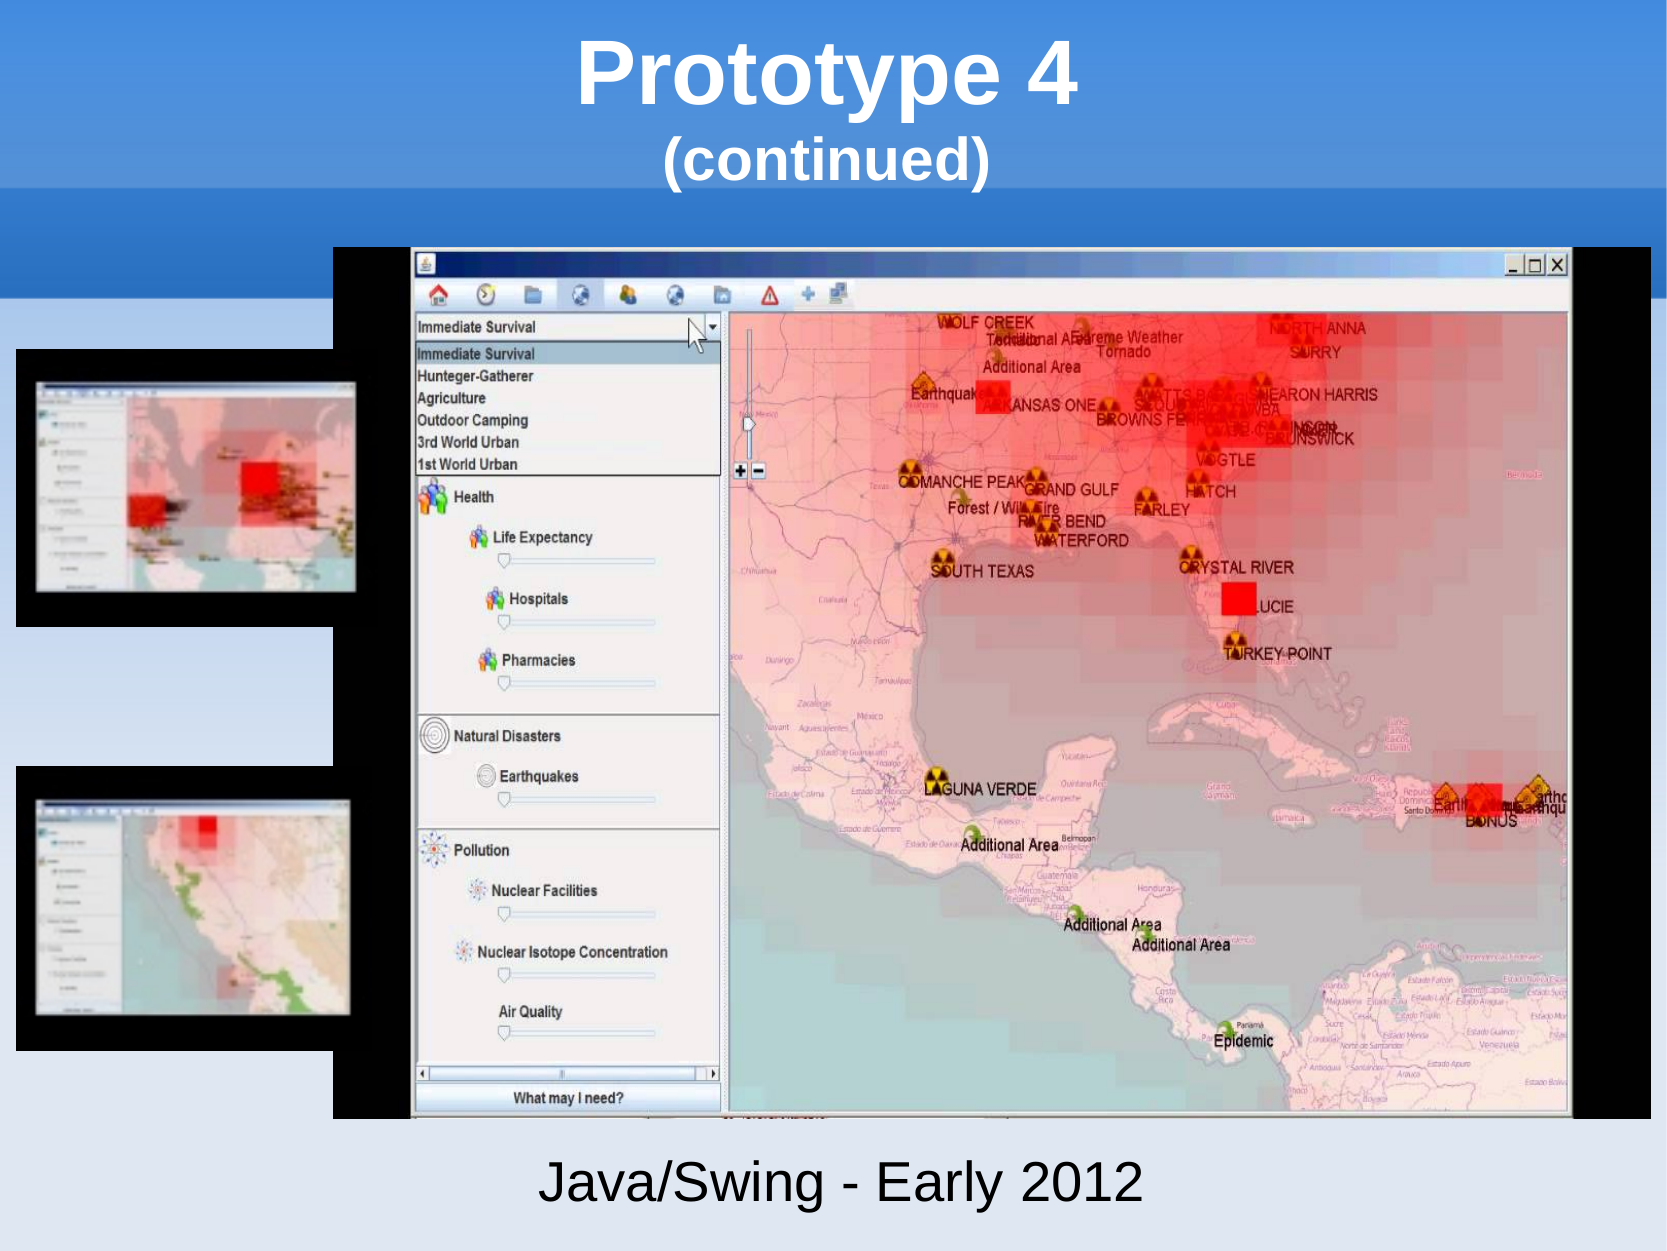

# Prototype 4 (continued)
Java/Swing - Early 2012